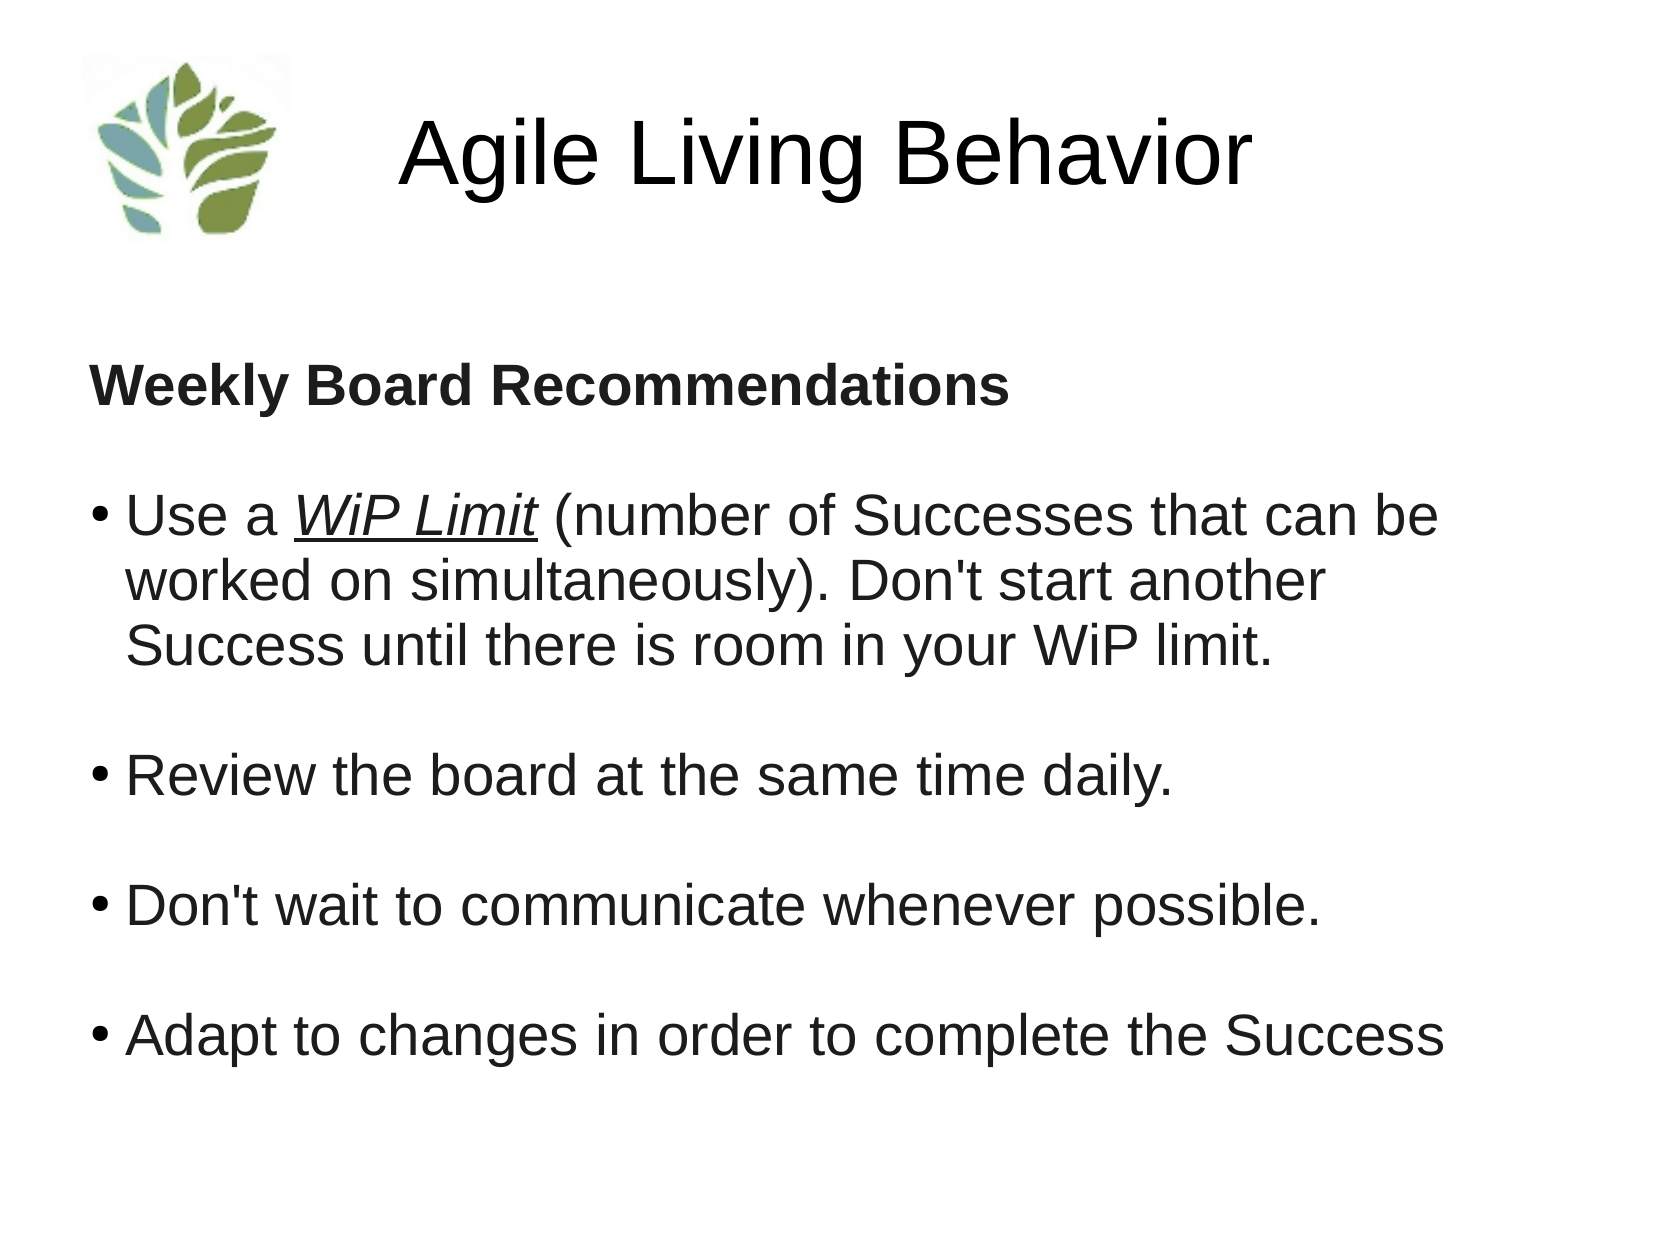

# Agile Living Behavior
Weekly Board Recommendations
Use a WiP Limit (number of Successes that can be worked on simultaneously). Don't start another Success until there is room in your WiP limit.
Review the board at the same time daily.
Don't wait to communicate whenever possible.
Adapt to changes in order to complete the Success